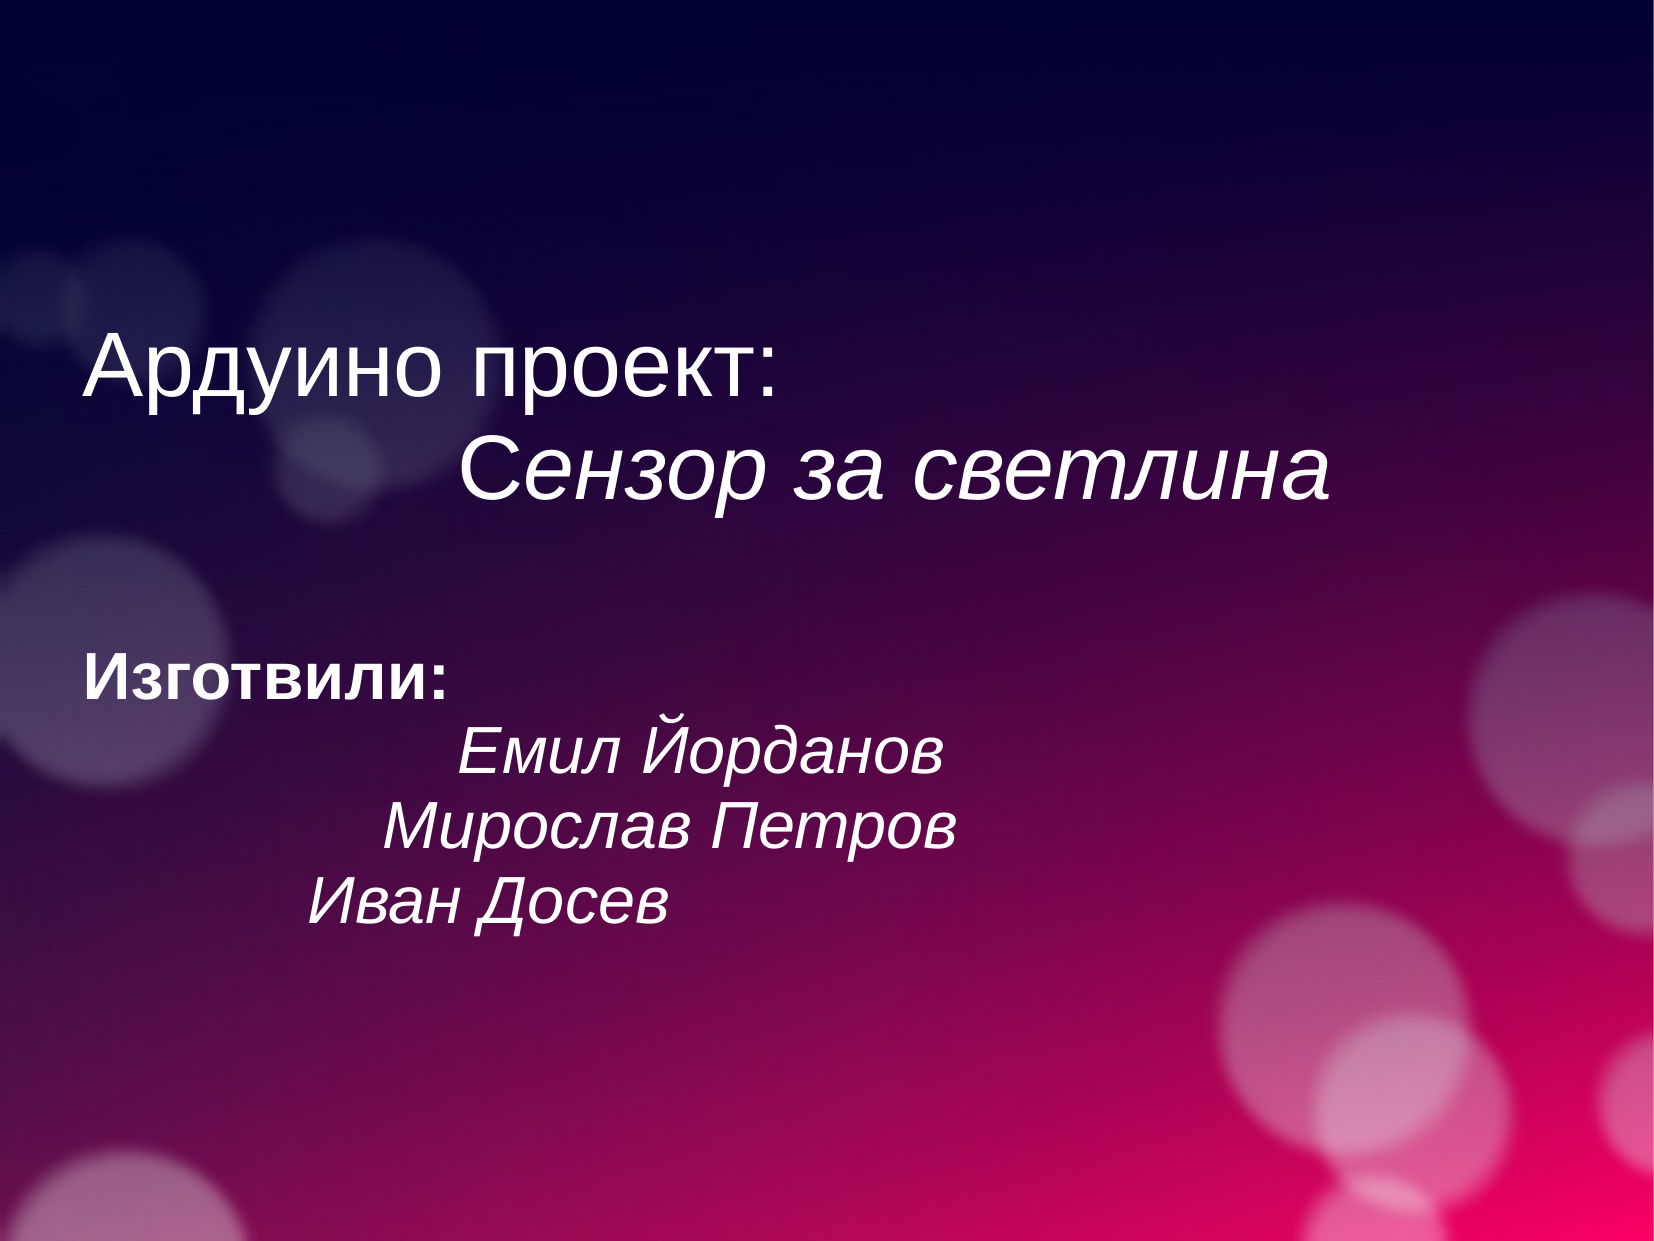

# Ардуино проект: Сензор за светлина
Изготвили:
					Емил Йорданов
				Мирослав Петров
			Иван Досев